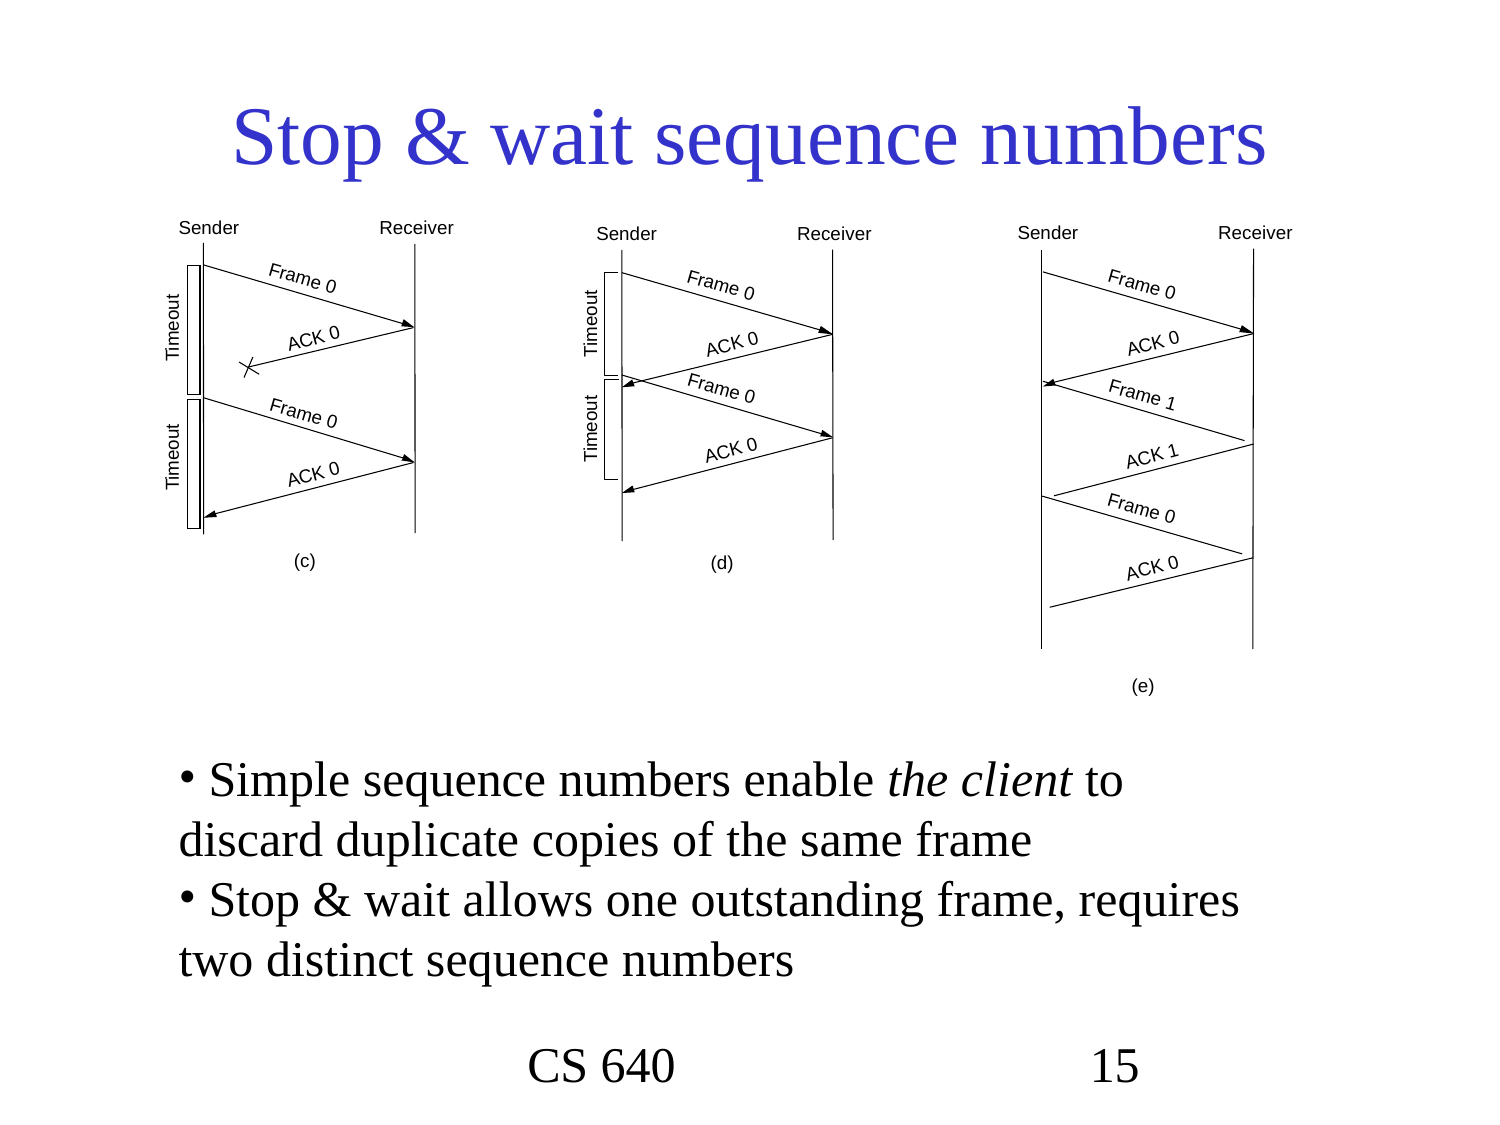

# Stop & wait sequence numbers
Sender
Receiver
Sender
Receiver
Sender
Receiver
Frame 0
Frame 0
Frame 0
imeout
imeout
ACK 0
ACK 0
ACK 0
T
T
Frame 0
Frame 1
Frame 0
imeout
ACK 0
imeout
ACK 1
T
ACK 0
T
Frame 0
(c)
(d)
ACK 0
(e)
 Simple sequence numbers enable the client to discard duplicate copies of the same frame
 Stop & wait allows one outstanding frame, requires two distinct sequence numbers
Fall 2001
CS 640
15